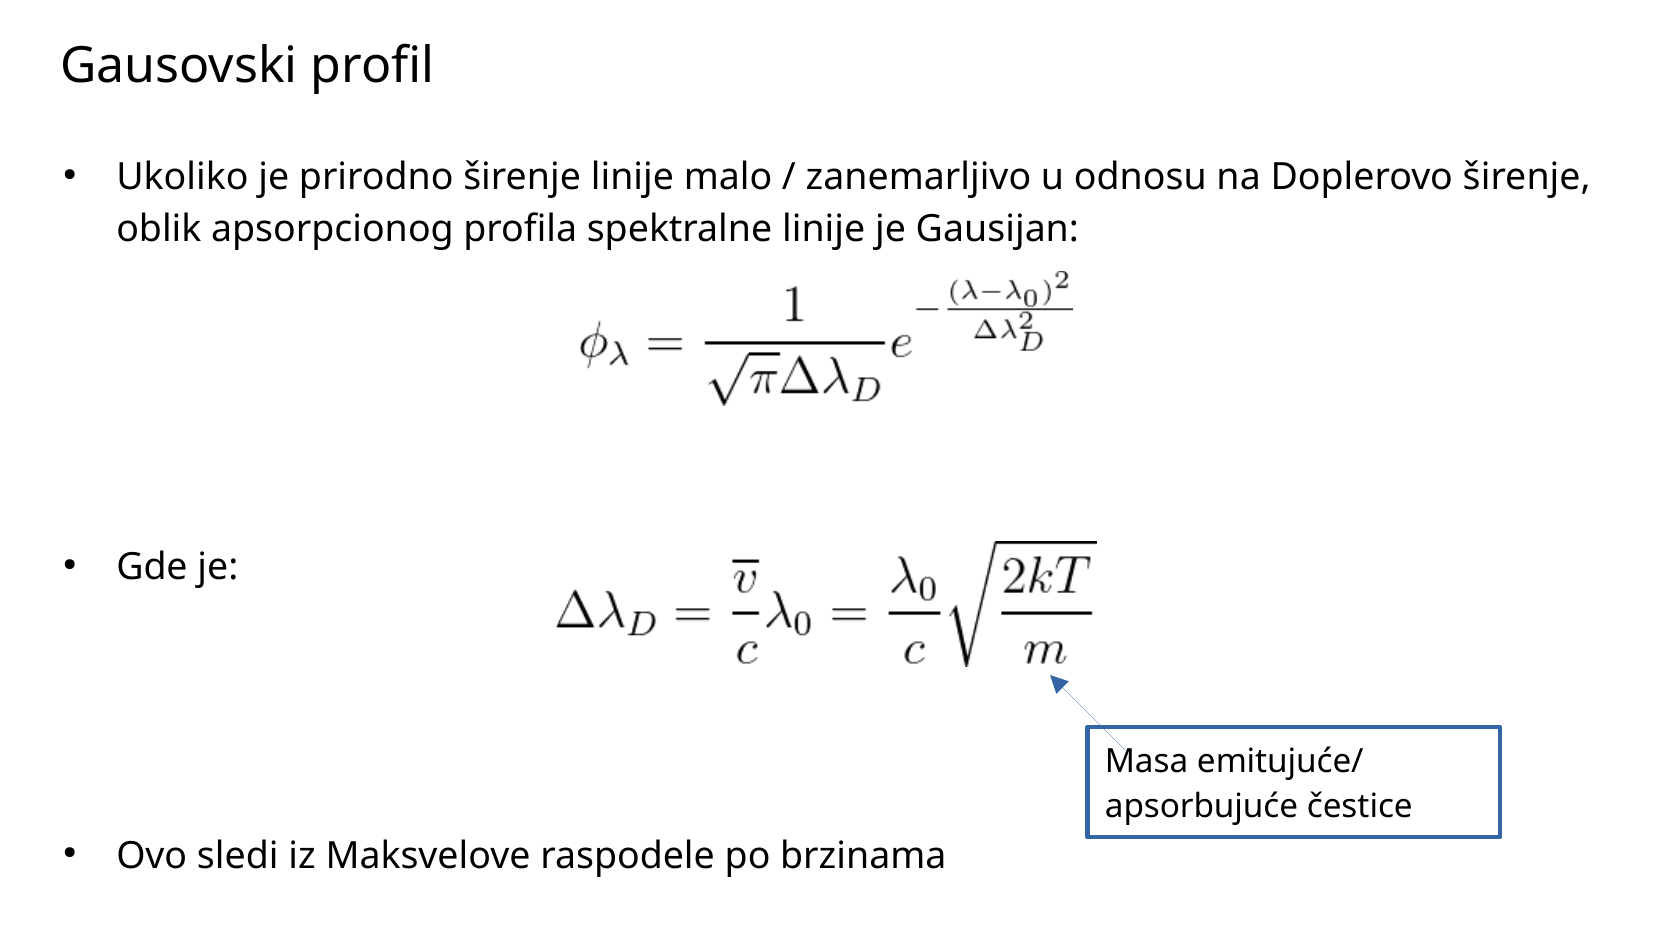

# Gausovski profil
Ukoliko je prirodno širenje linije malo / zanemarljivo u odnosu na Doplerovo širenje, oblik apsorpcionog profila spektralne linije je Gausijan:
Gde je:
Ovo sledi iz Maksvelove raspodele po brzinama
Masa emitujuće/ apsorbujuće čestice